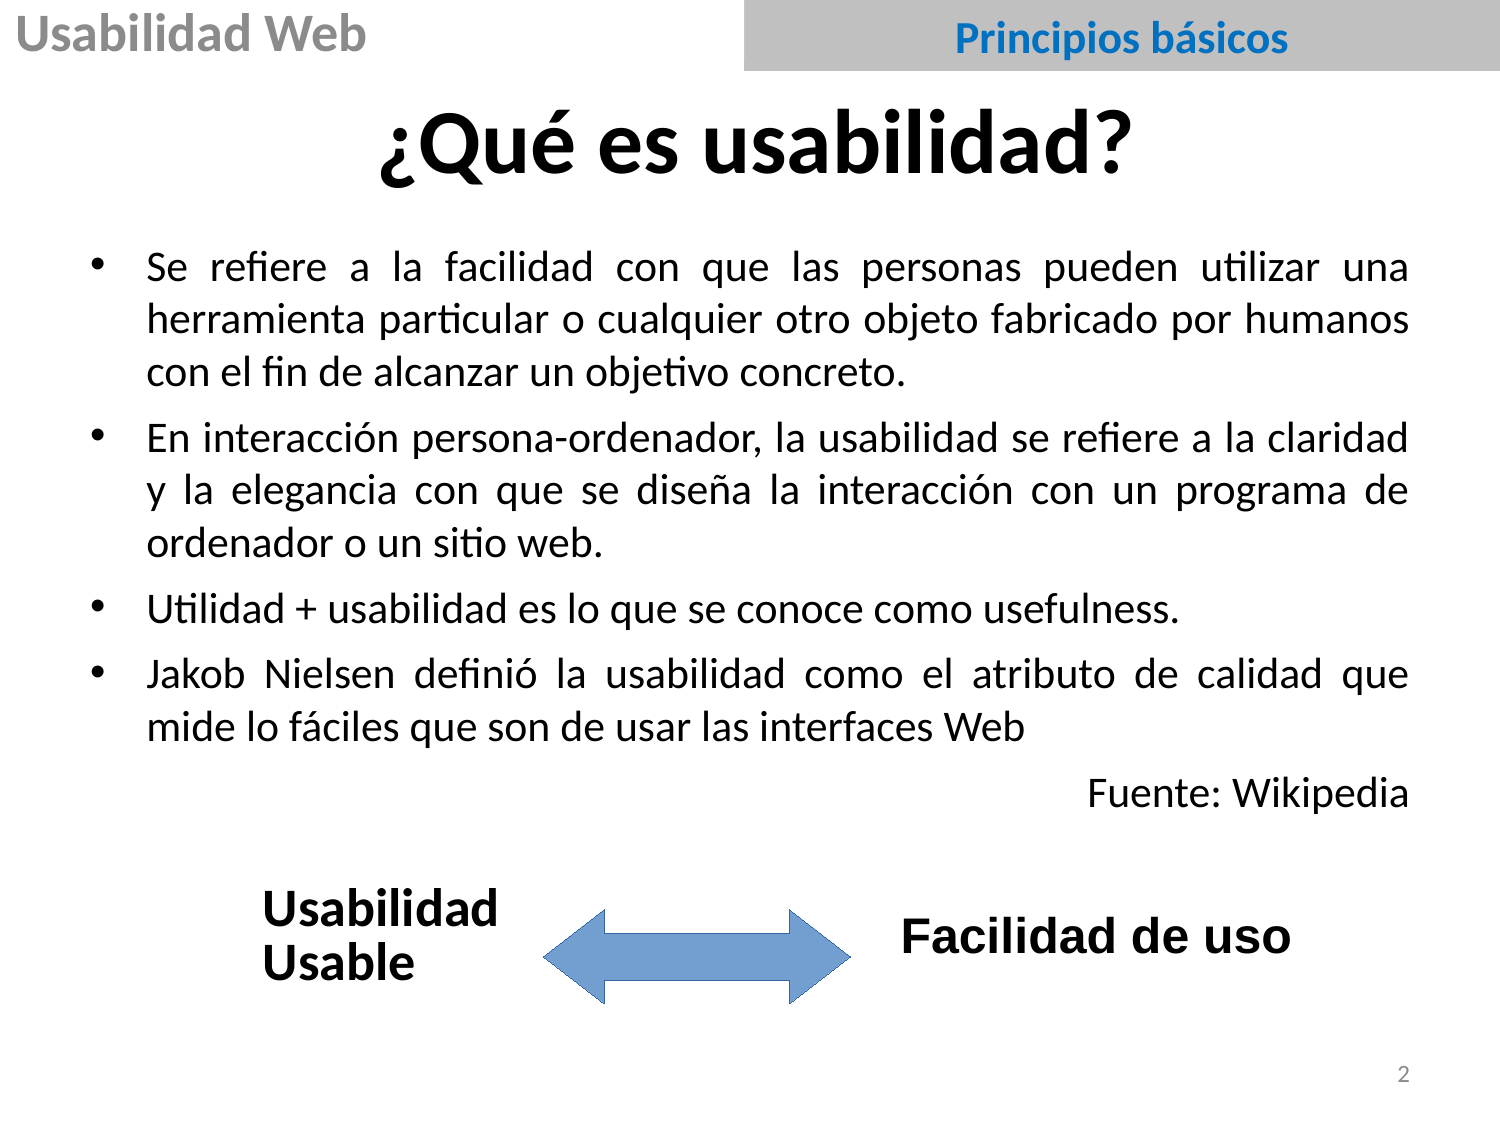

Usabilidad Web
Principios básicos
# ¿Qué es usabilidad?
Se refiere a la facilidad con que las personas pueden utilizar una herramienta particular o cualquier otro objeto fabricado por humanos con el fin de alcanzar un objetivo concreto.
En interacción persona-ordenador, la usabilidad se refiere a la claridad y la elegancia con que se diseña la interacción con un programa de ordenador o un sitio web.
Utilidad + usabilidad es lo que se conoce como usefulness.
Jakob Nielsen definió la usabilidad como el atributo de calidad que mide lo fáciles que son de usar las interfaces Web
Fuente: Wikipedia
Usabilidad
Usable
Facilidad de uso